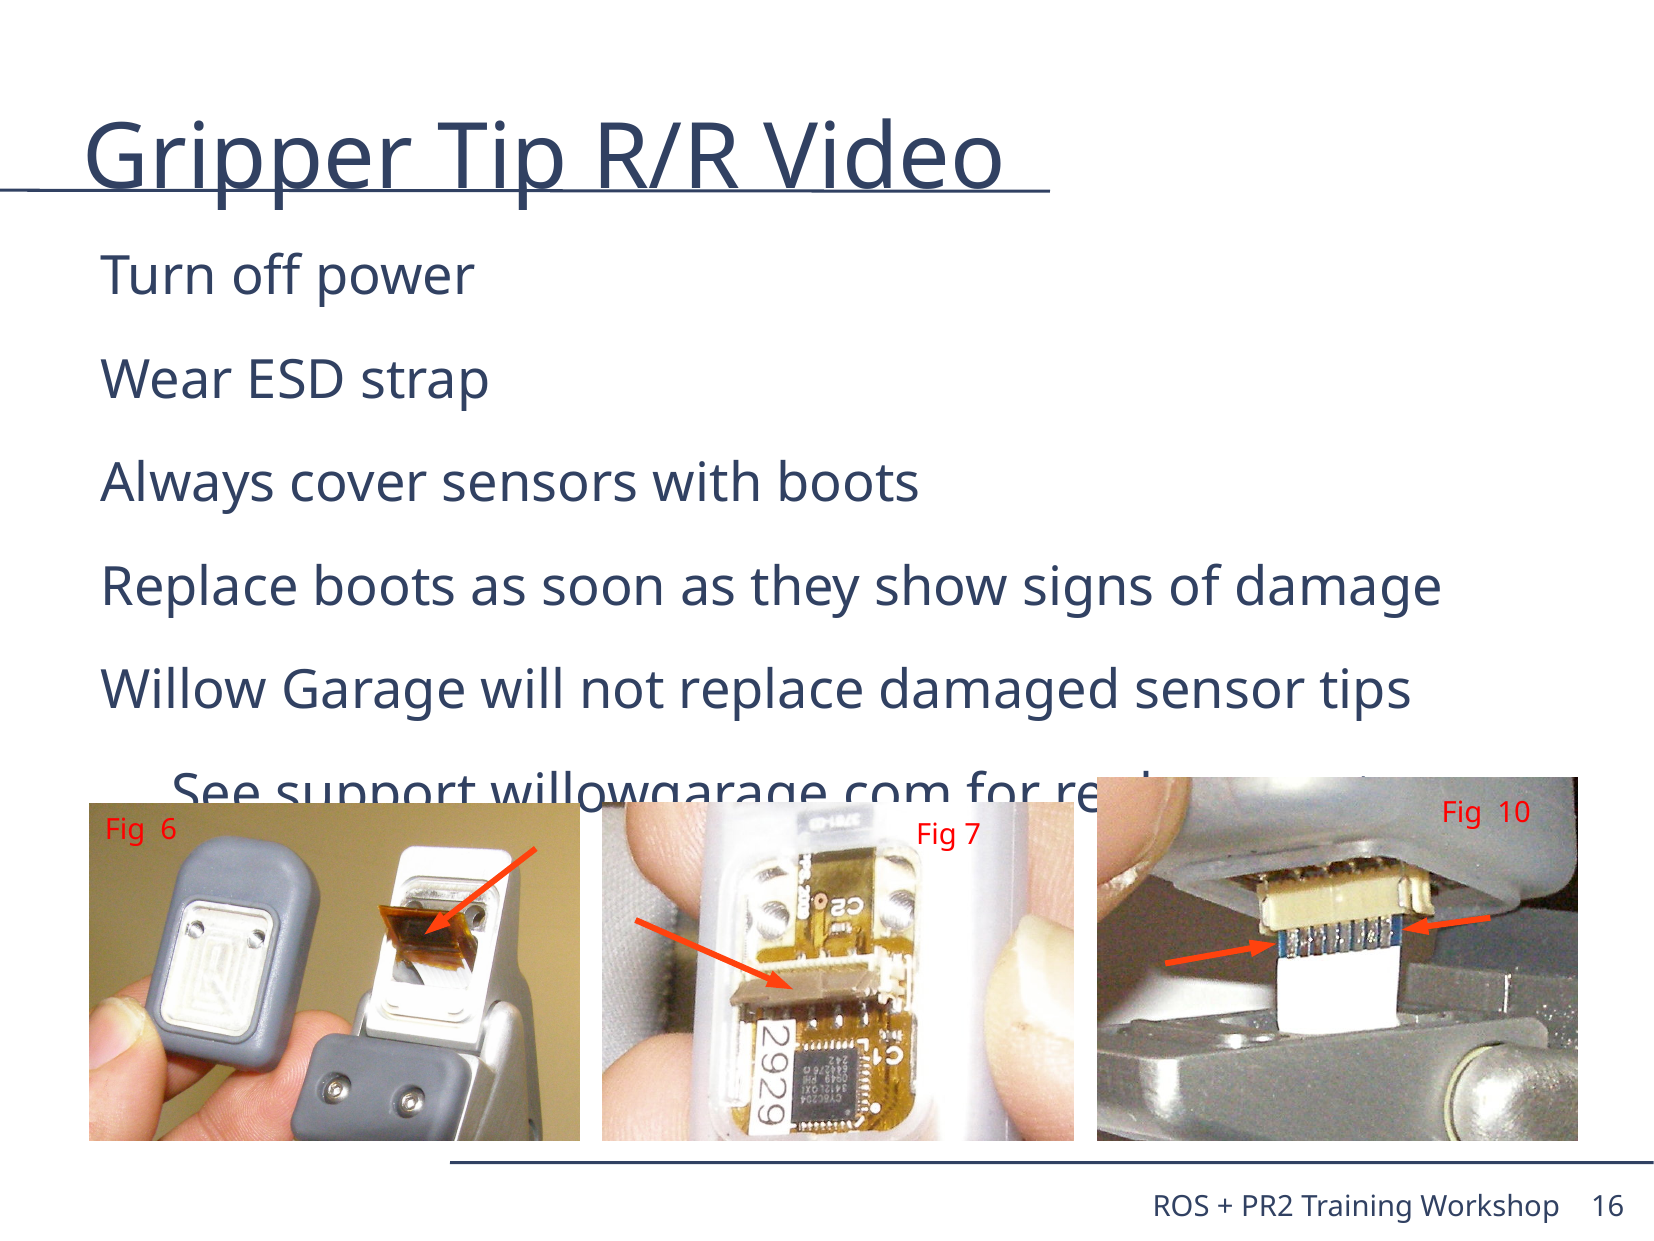

# Gripper Tip R/R Video
Turn off power
Wear ESD strap
Always cover sensors with boots
Replace boots as soon as they show signs of damage
Willow Garage will not replace damaged sensor tips
See support.willowgarage.com for replacements
Fig 10
Fig 6
Fig 7